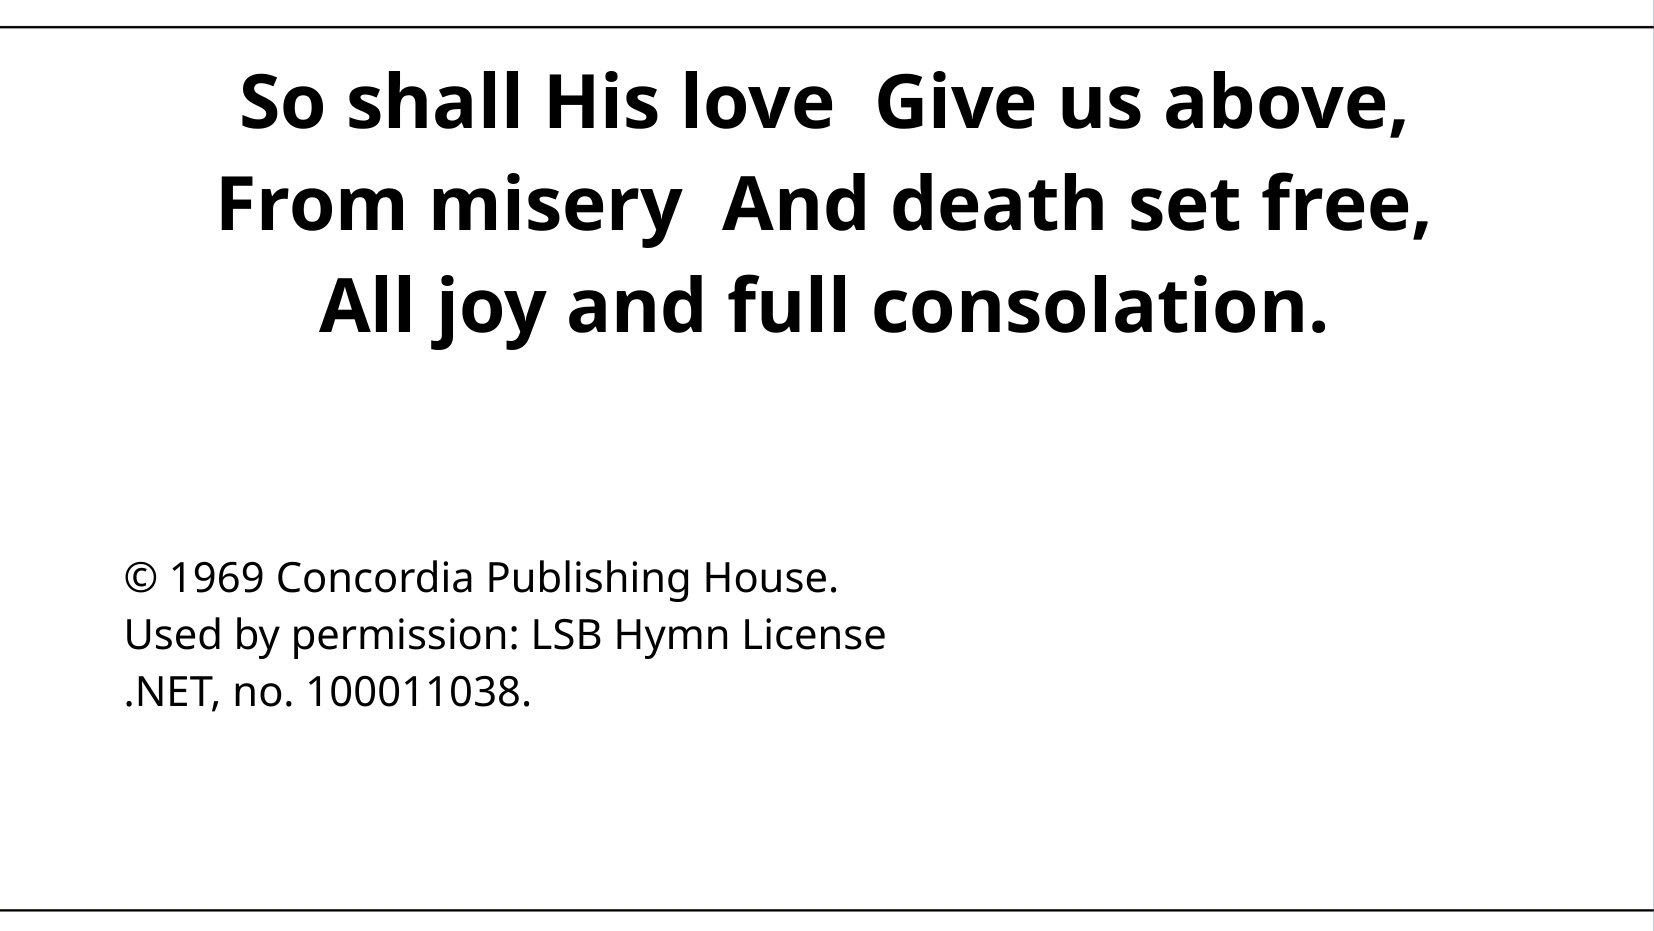

So shall His love Give us above,
From misery And death set free,
All joy and full consolation.
© 1969 Concordia Publishing House.
Used by permission: LSB Hymn License
.NET, no. 100011038.